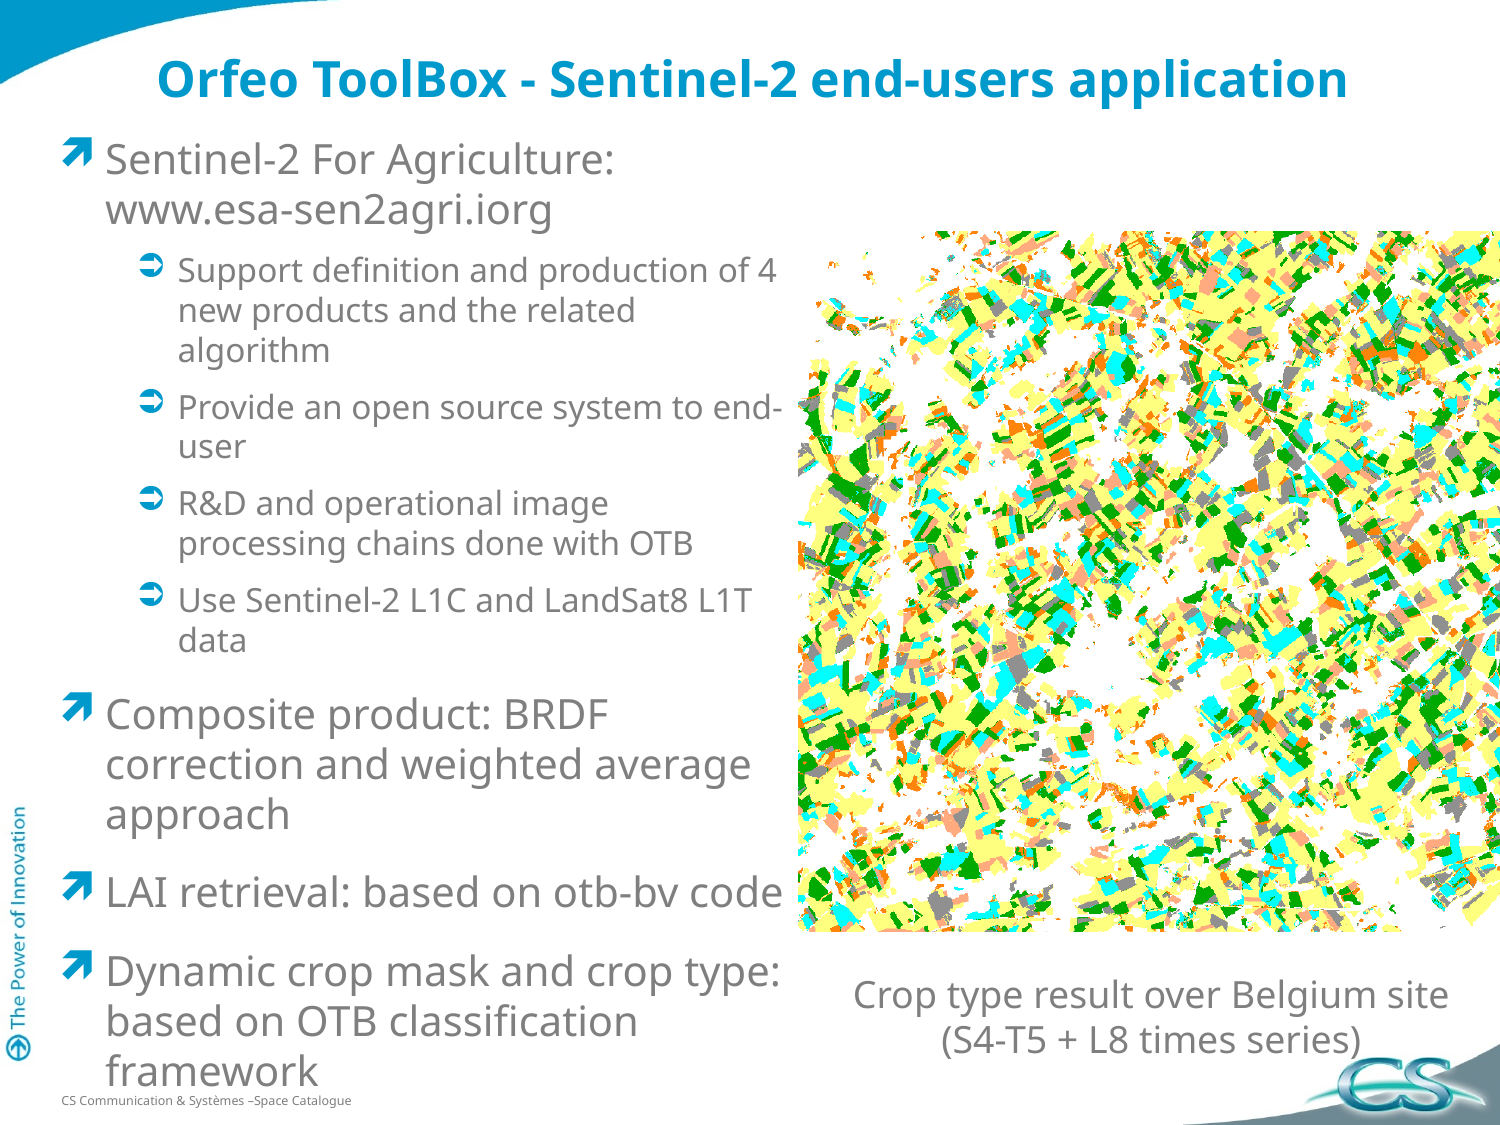

# Orfeo ToolBox - Sentinel-2 end-users application
Sentinel-2 For Agriculture: www.esa-sen2agri.iorg
Support definition and production of 4 new products and the related algorithm
Provide an open source system to end-user
R&D and operational image processing chains done with OTB
Use Sentinel-2 L1C and LandSat8 L1T data
Composite product: BRDF correction and weighted average approach
LAI retrieval: based on otb-bv code
Dynamic crop mask and crop type: based on OTB classification framework
Crop type result over Belgium site
(S4-T5 + L8 times series)